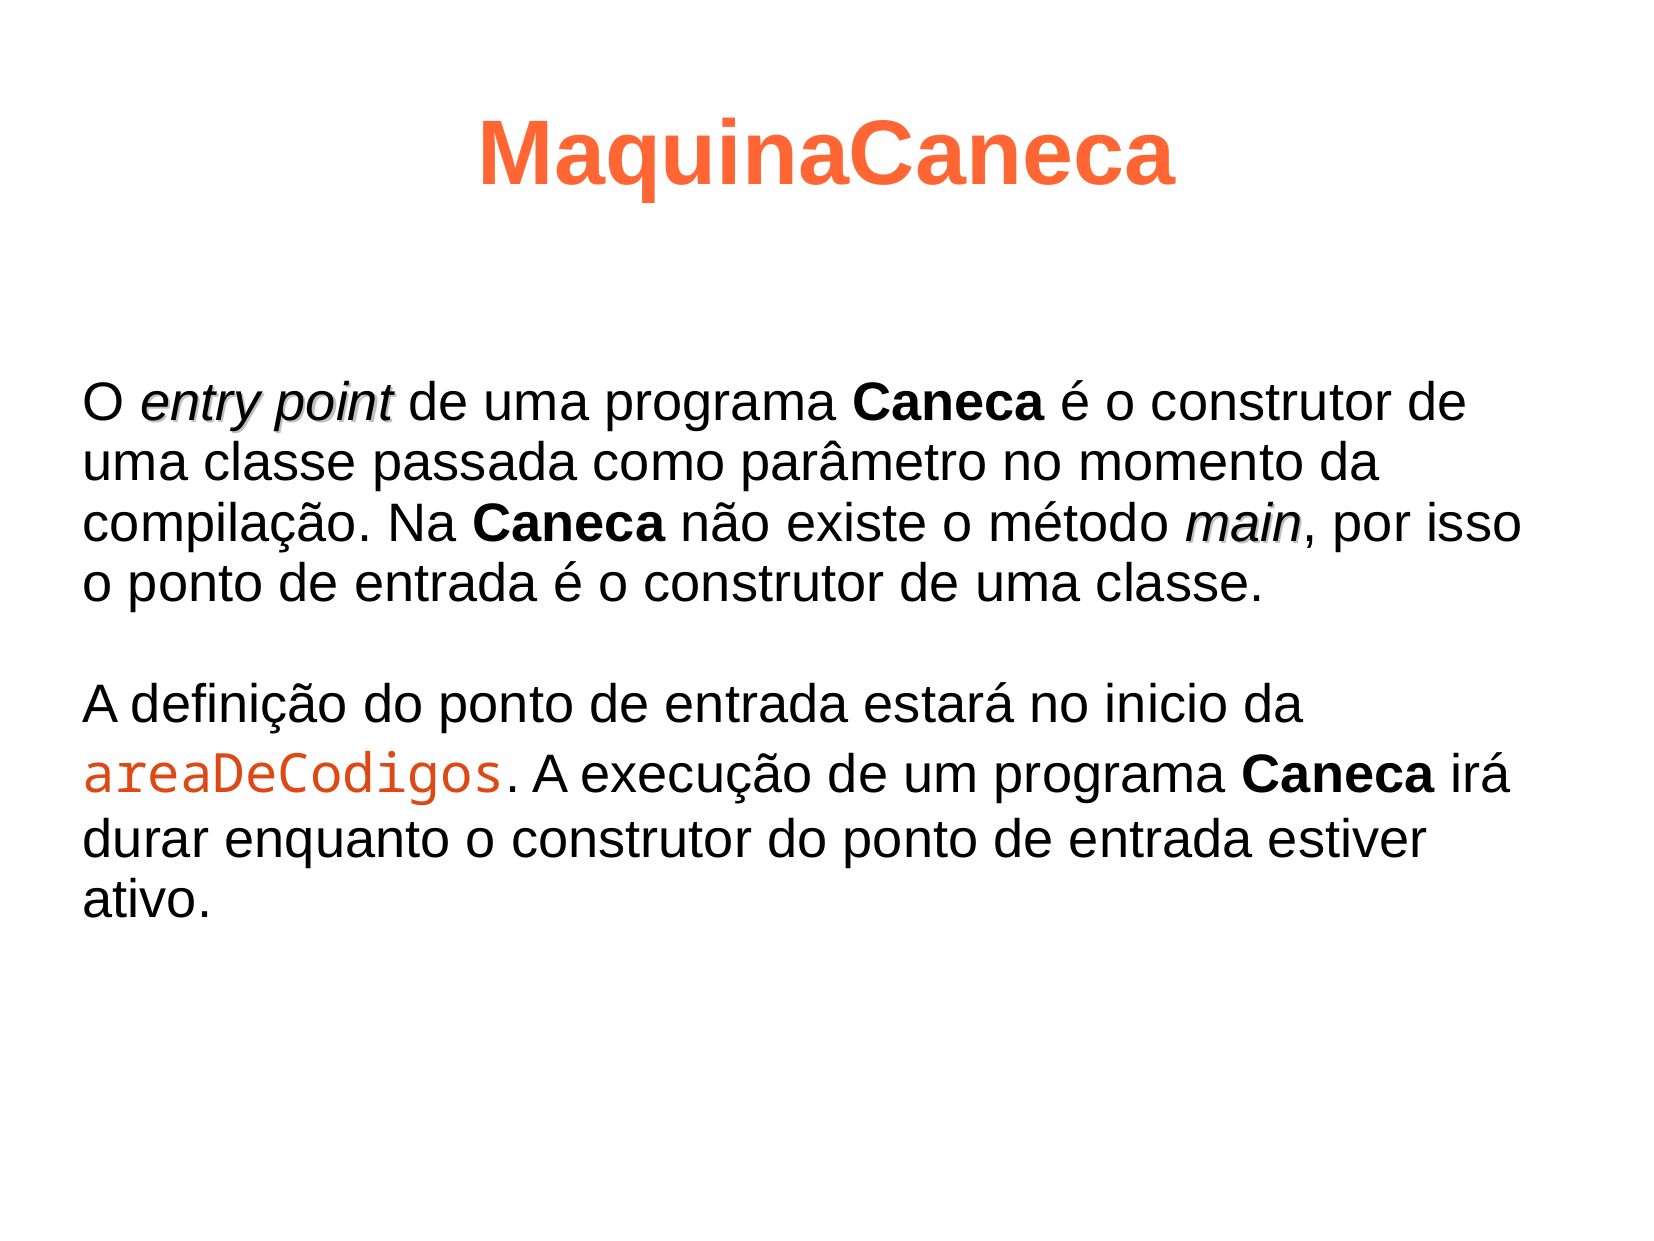

# MaquinaCaneca
O entry point de uma programa Caneca é o construtor de uma classe passada como parâmetro no momento da compilação. Na Caneca não existe o método main, por isso o ponto de entrada é o construtor de uma classe.
A definição do ponto de entrada estará no inicio da areaDeCodigos. A execução de um programa Caneca irá durar enquanto o construtor do ponto de entrada estiver ativo.